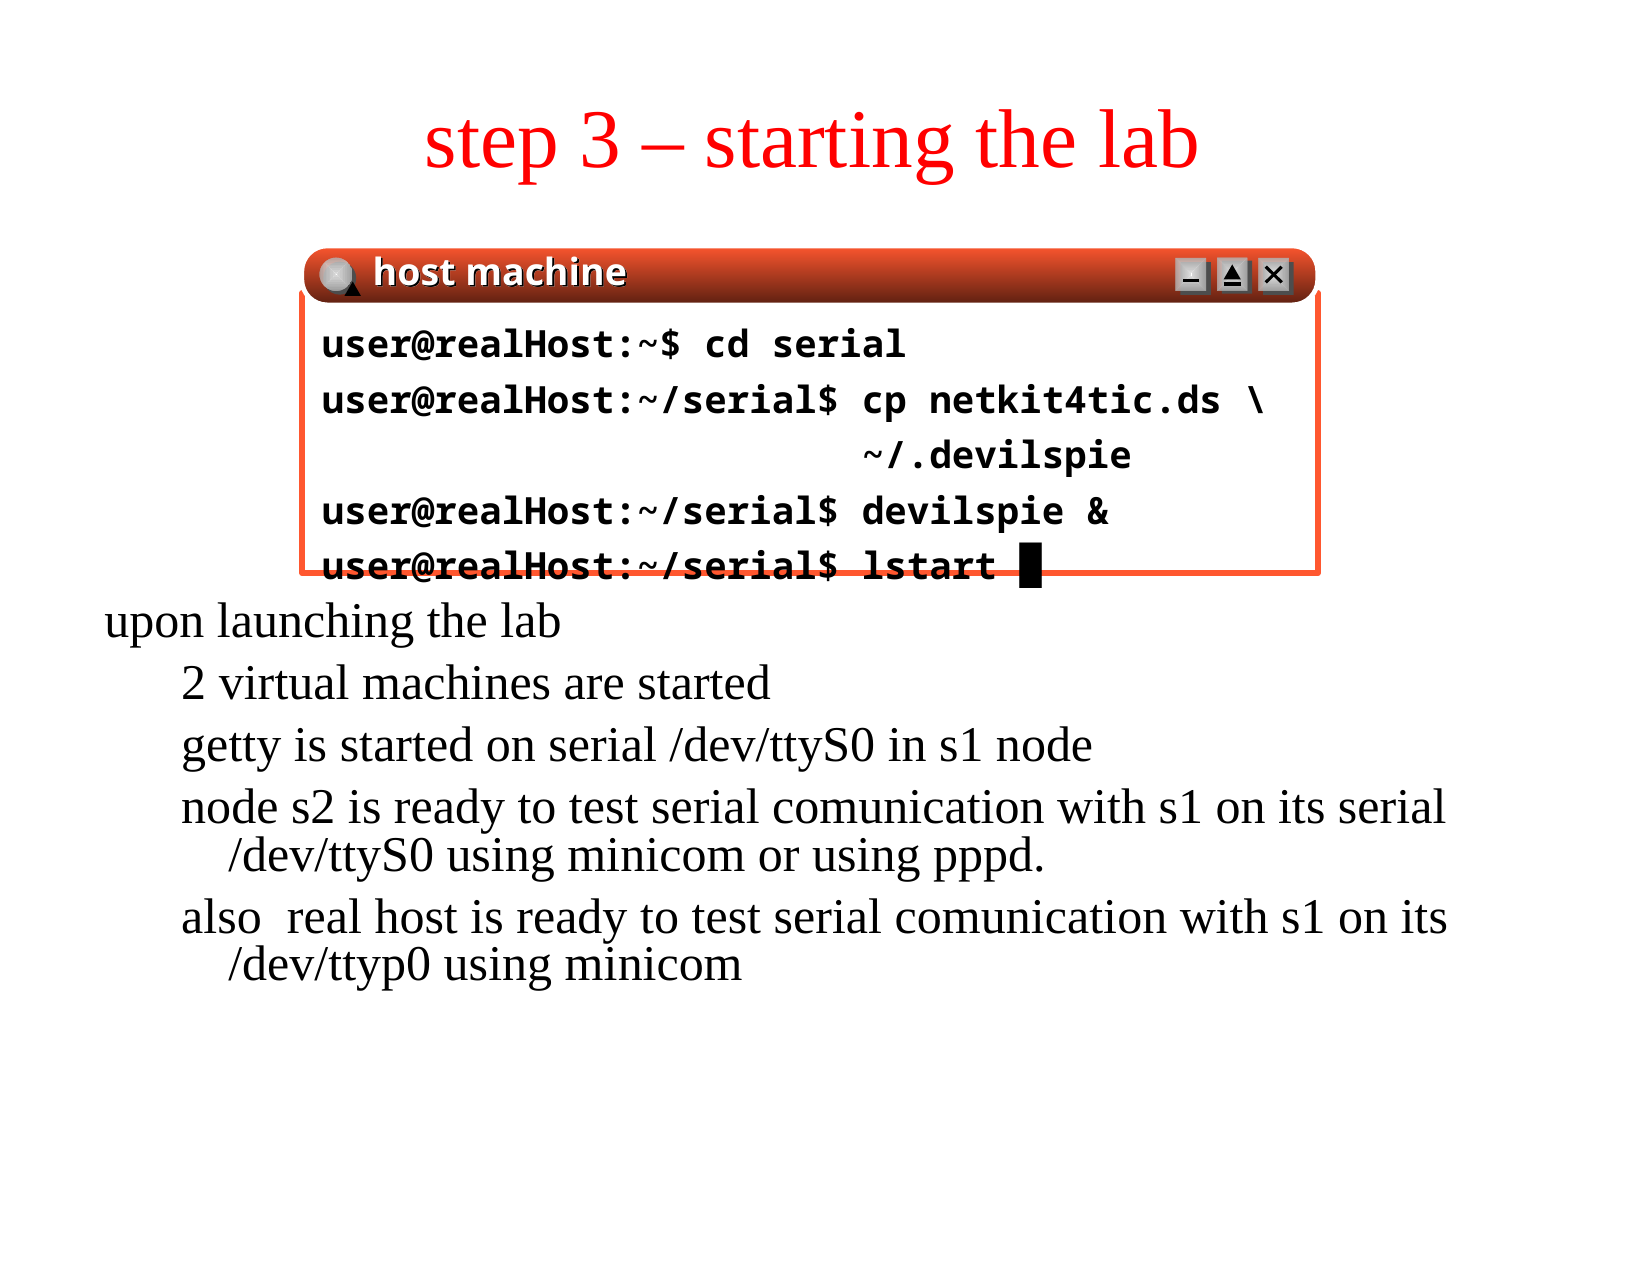

step 3 – starting the lab
host machine
user@realHost:~$ cd serial
user@realHost:~/serial$ cp netkit4tic.ds \
 ~/.devilspie
user@realHost:~/serial$ devilspie &
user@realHost:~/serial$ lstart █
upon launching the lab
2 virtual machines are started
getty is started on serial /dev/ttyS0 in s1 node
node s2 is ready to test serial comunication with s1 on its serial /dev/ttyS0 using minicom or using pppd.
also real host is ready to test serial comunication with s1 on its /dev/ttyp0 using minicom